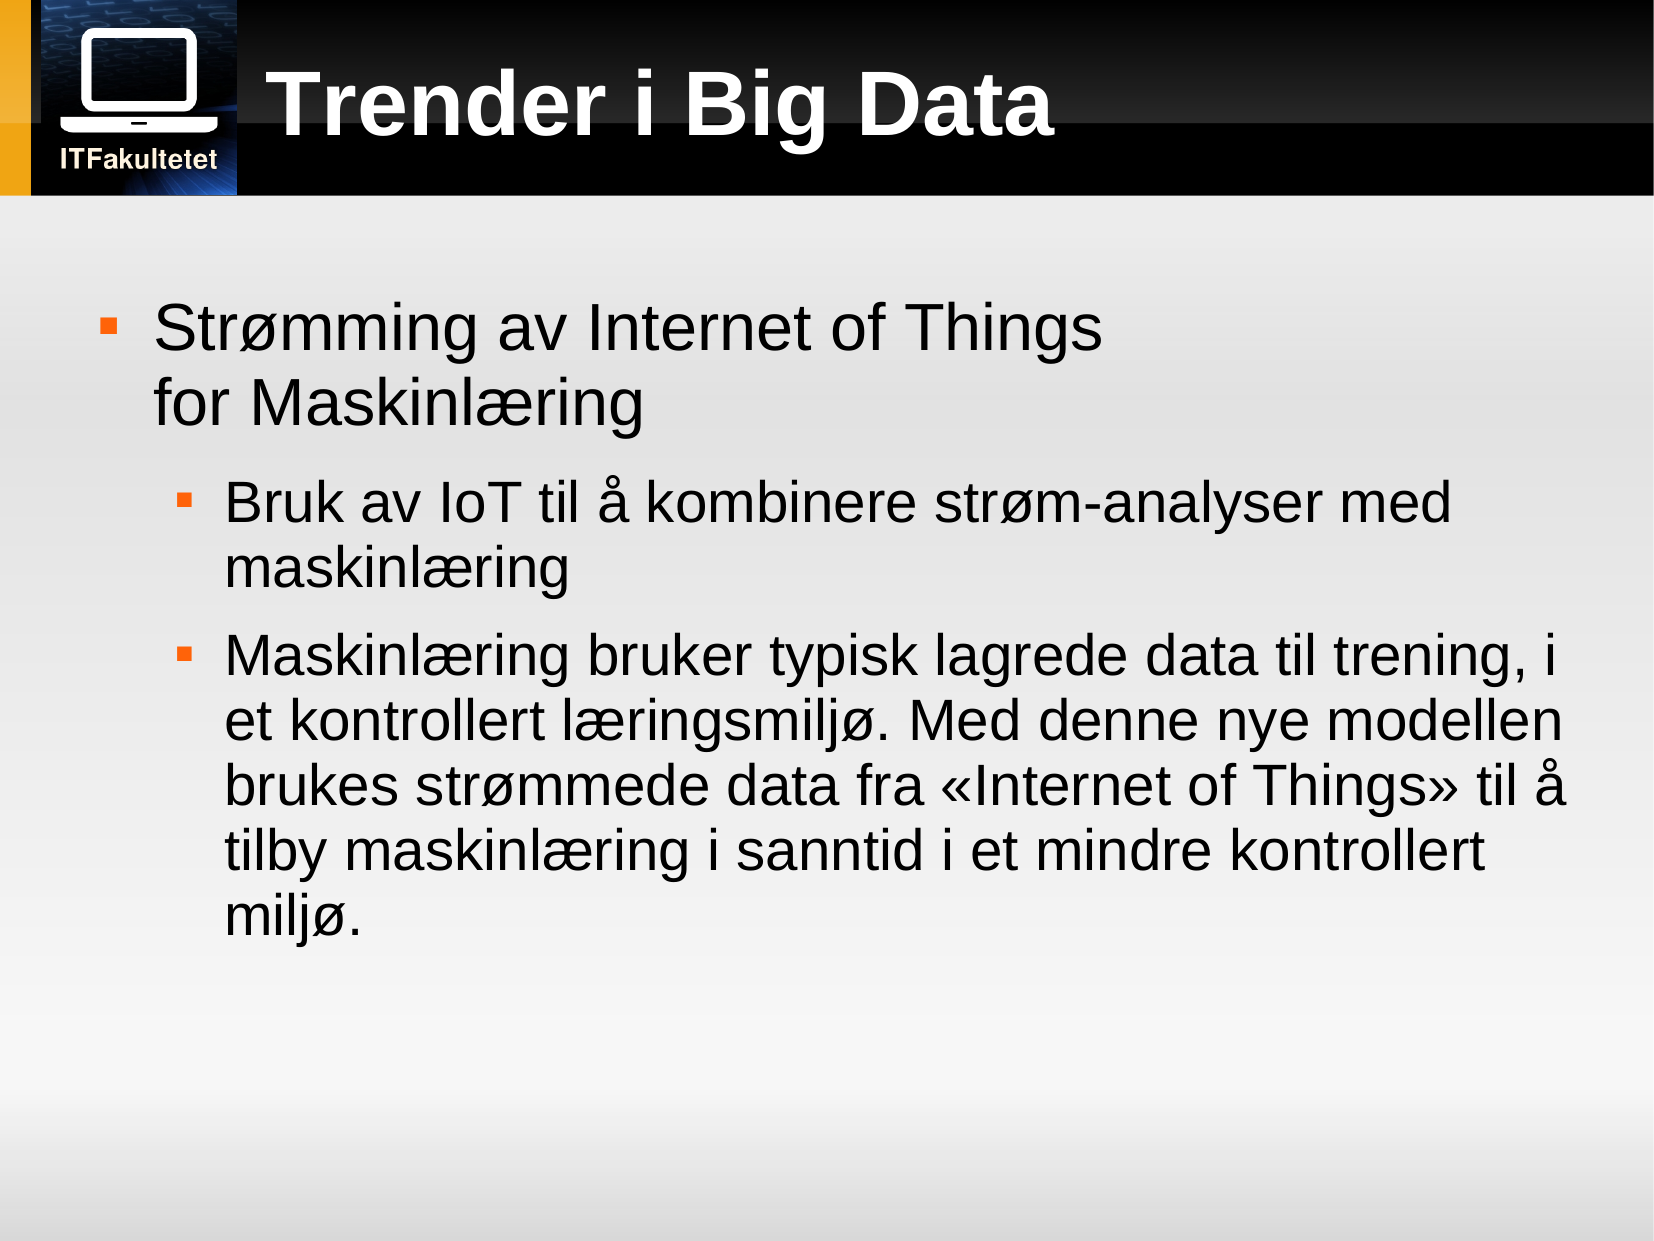

# Trender i Big Data
Strømming av Internet of Things
for Maskinlæring
Bruk av IoT til å kombinere strøm-analyser med maskinlæring
Maskinlæring bruker typisk lagrede data til trening, i et kontrollert læringsmiljø. Med denne nye modellen brukes strømmede data fra «Internet of Things» til å tilby maskinlæring i sanntid i et mindre kontrollert miljø.